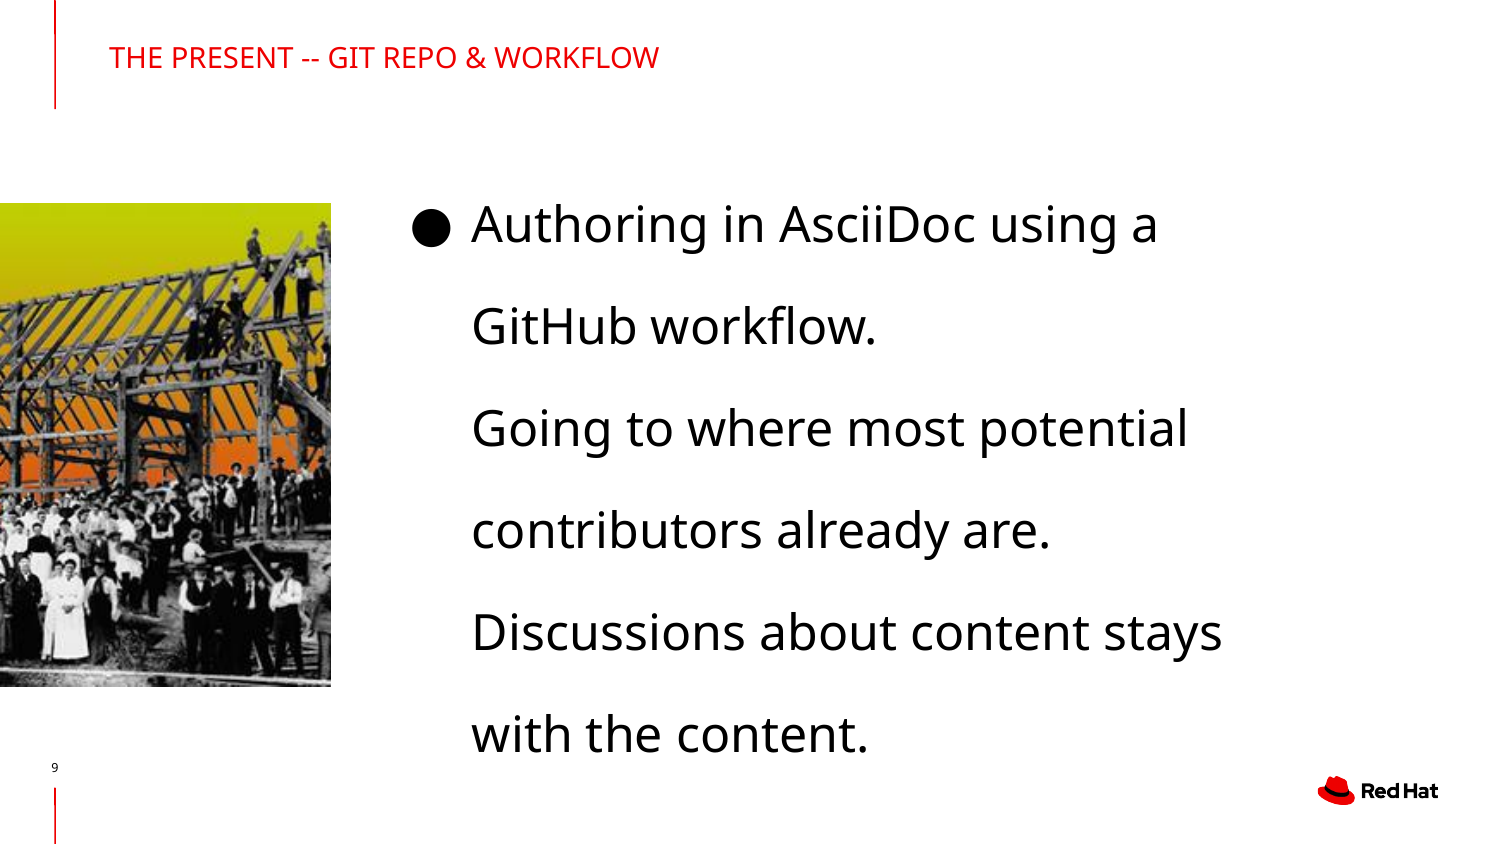

# THE PRESENT -- GIT REPO & WORKFLOW
Authoring in AsciiDoc using a GitHub workflow.
Going to where most potential contributors already are.
Discussions about content stays with the content.